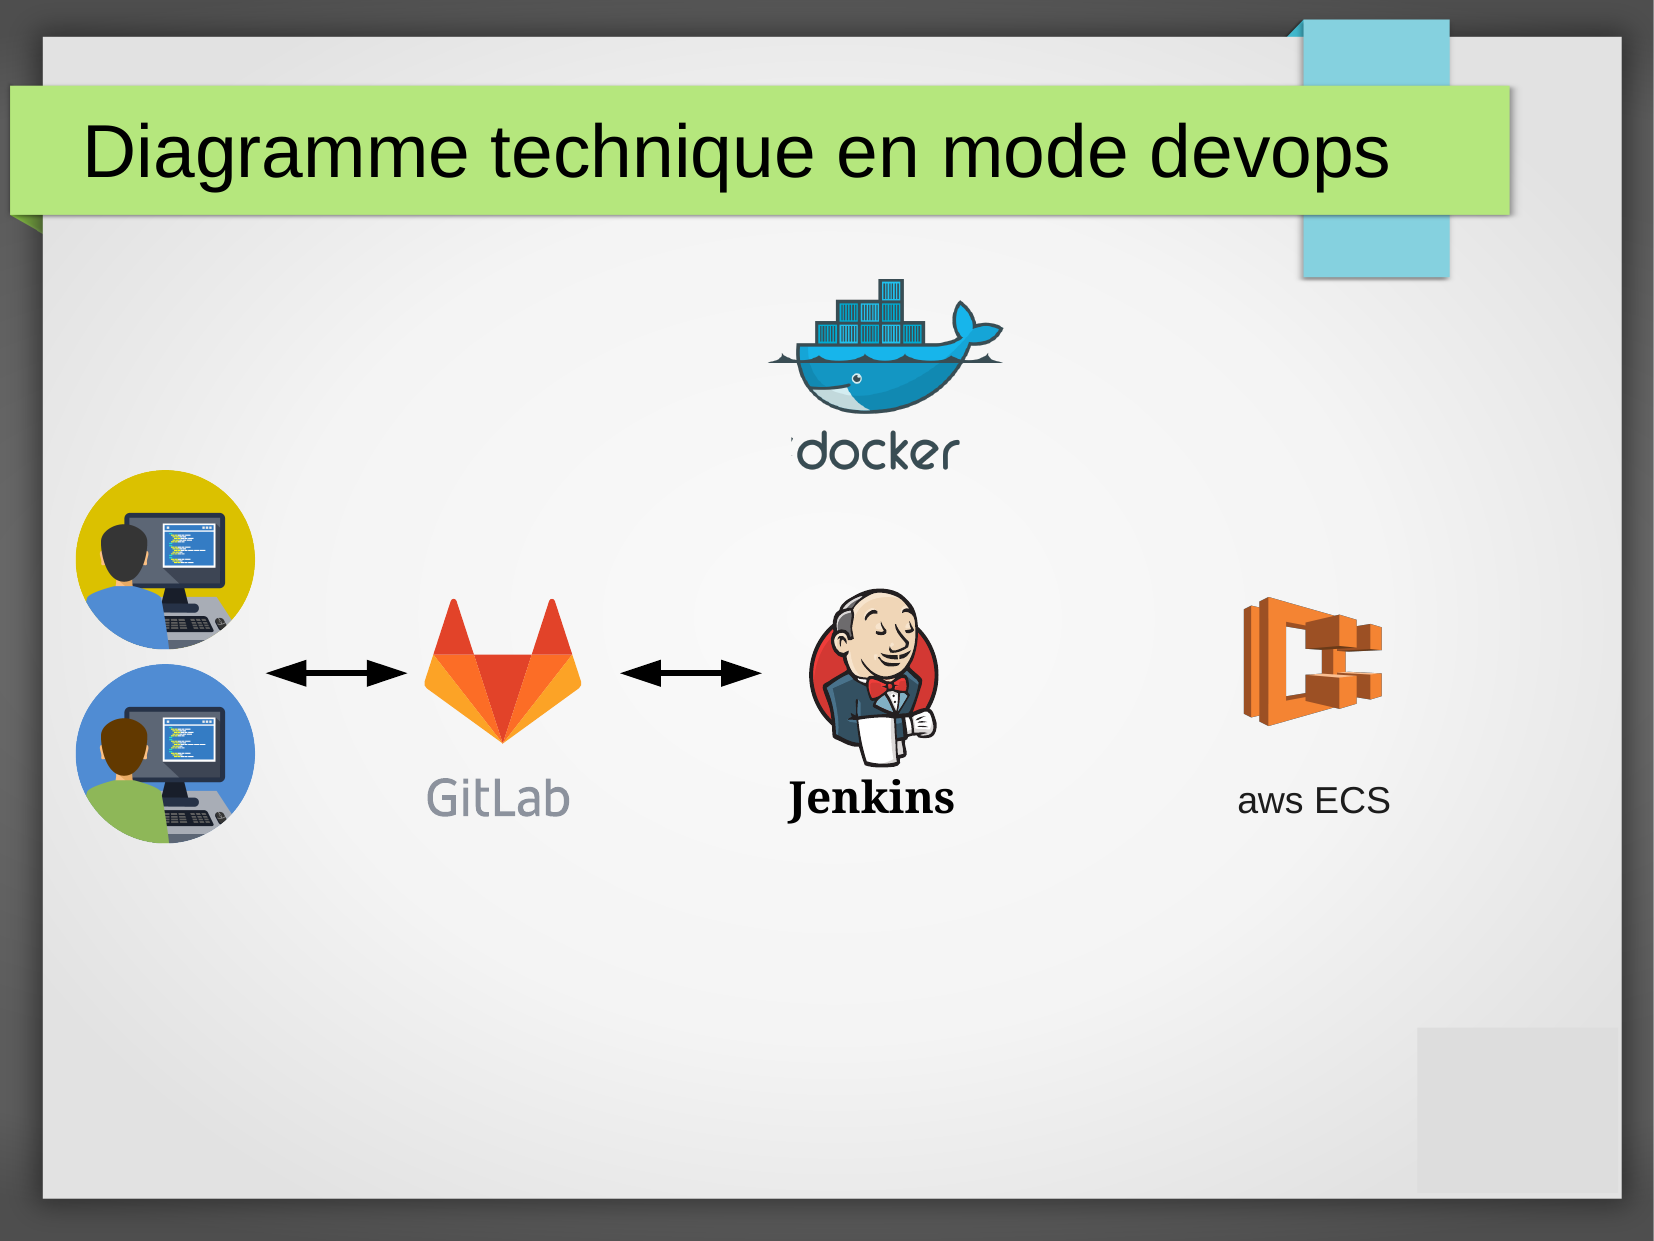

# Diagramme technique en mode devops
aws ECS